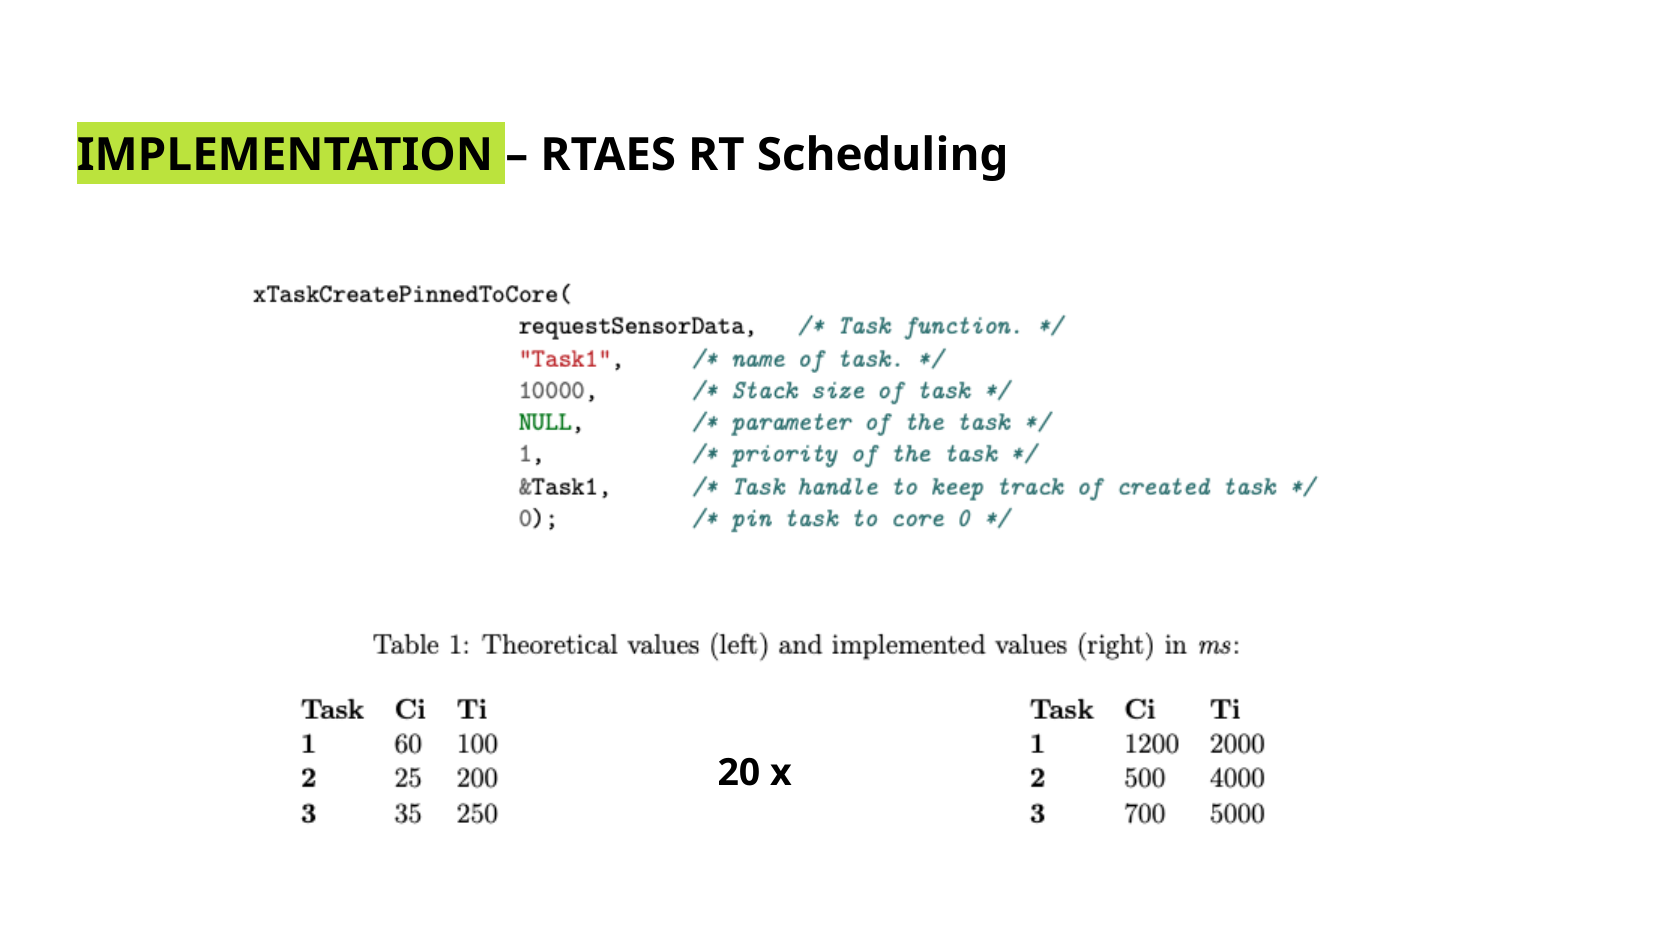

# IMPLEMENTATION – RTAES RT Scheduling
20 x